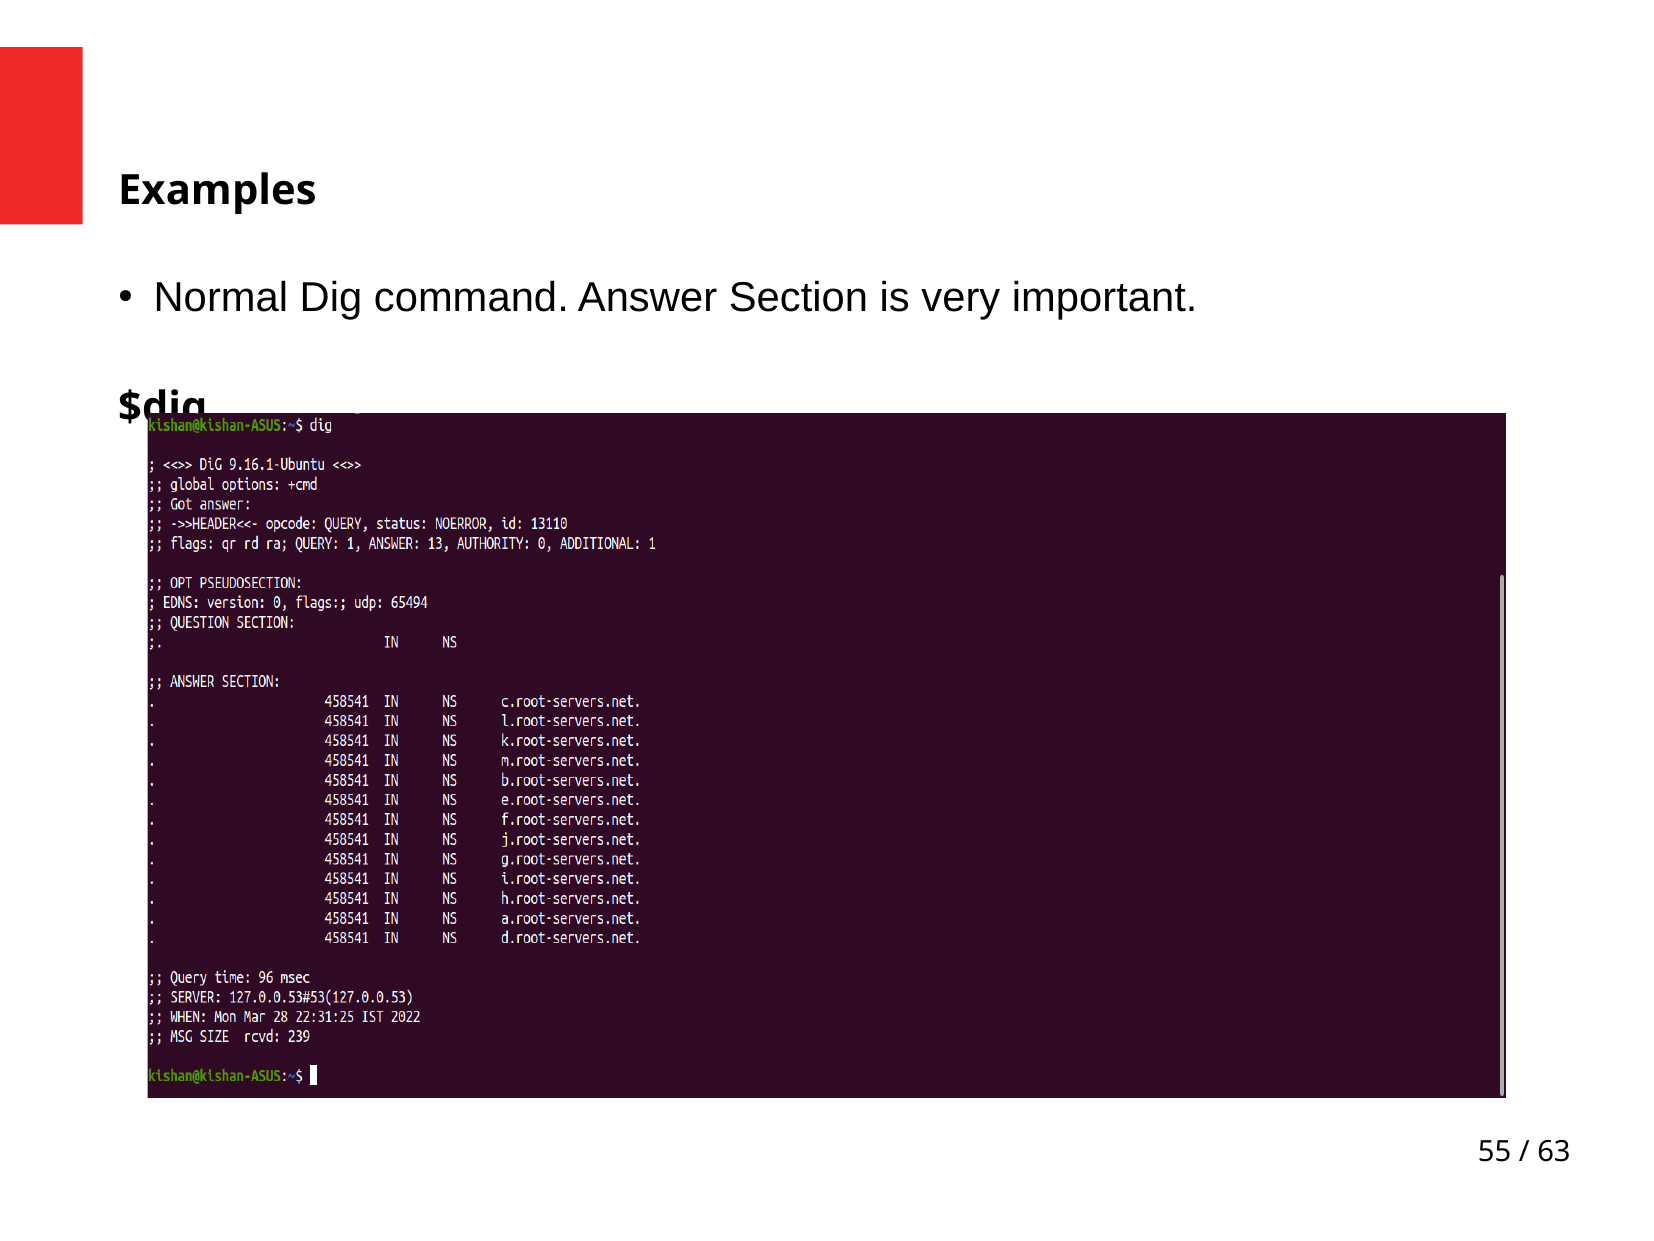

# Examples
Normal Dig command. Answer Section is very important.
$dig
55